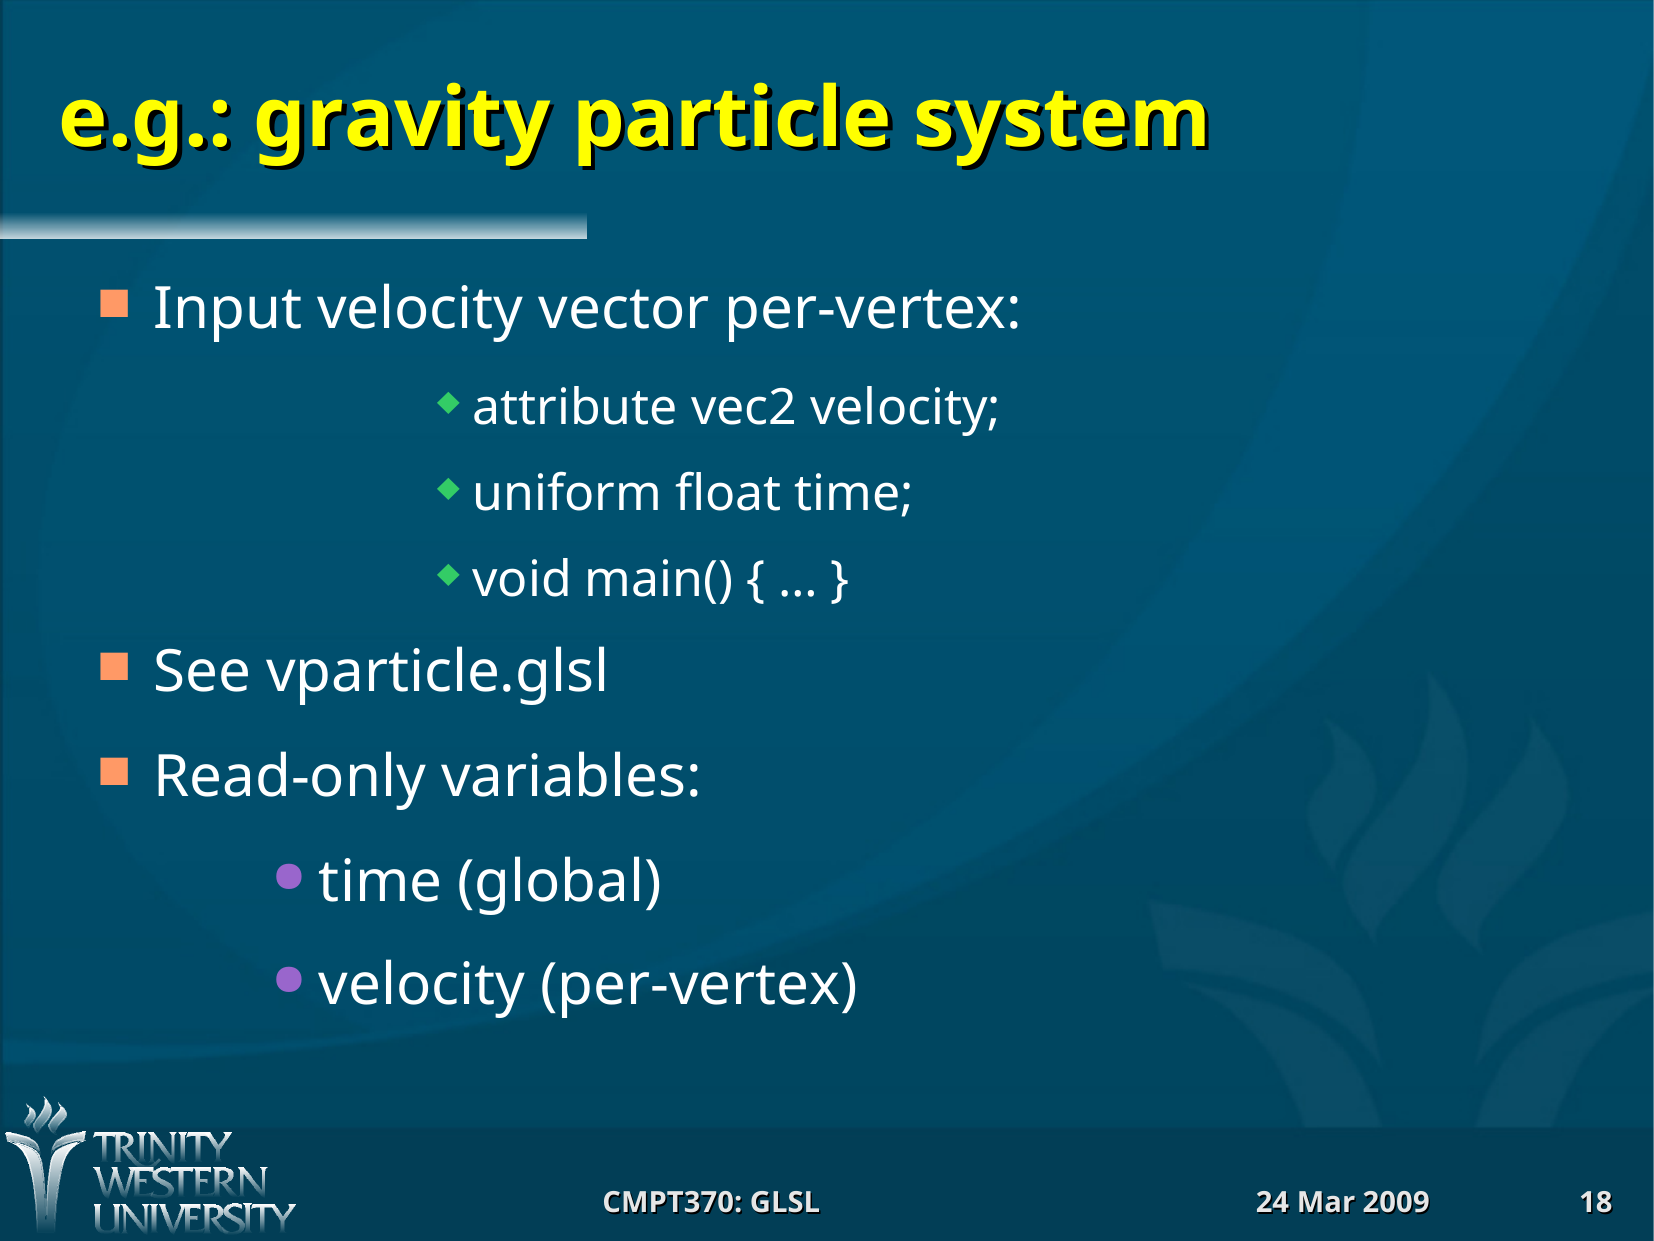

# e.g.: gravity particle system
Input velocity vector per-vertex:
attribute vec2 velocity;
uniform float time;
void main() { … }
See vparticle.glsl
Read-only variables:
time (global)
velocity (per-vertex)
CMPT370: GLSL
24 Mar 2009
18